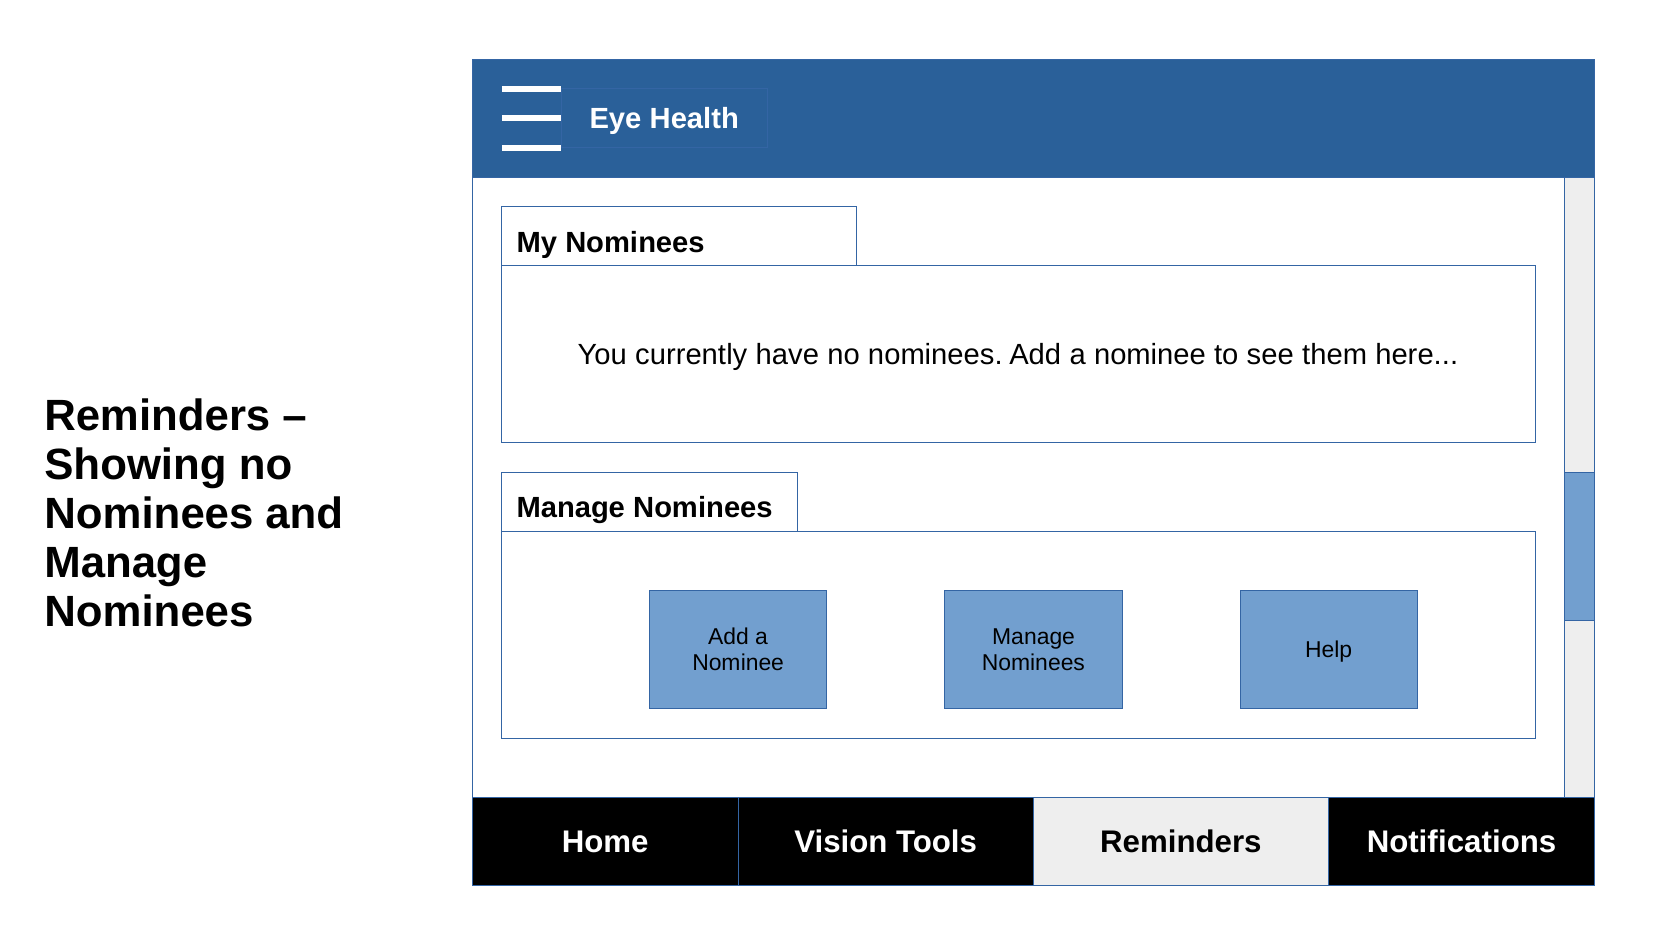

Eye Health
My Nominees
You currently have no nominees. Add a nominee to see them here...
Reminders – Showing no Nominees and Manage Nominees
Manage Nominees
Add a Nominee
Manage Nominees
Help
Home
Vision Tools
Reminders
Notifications